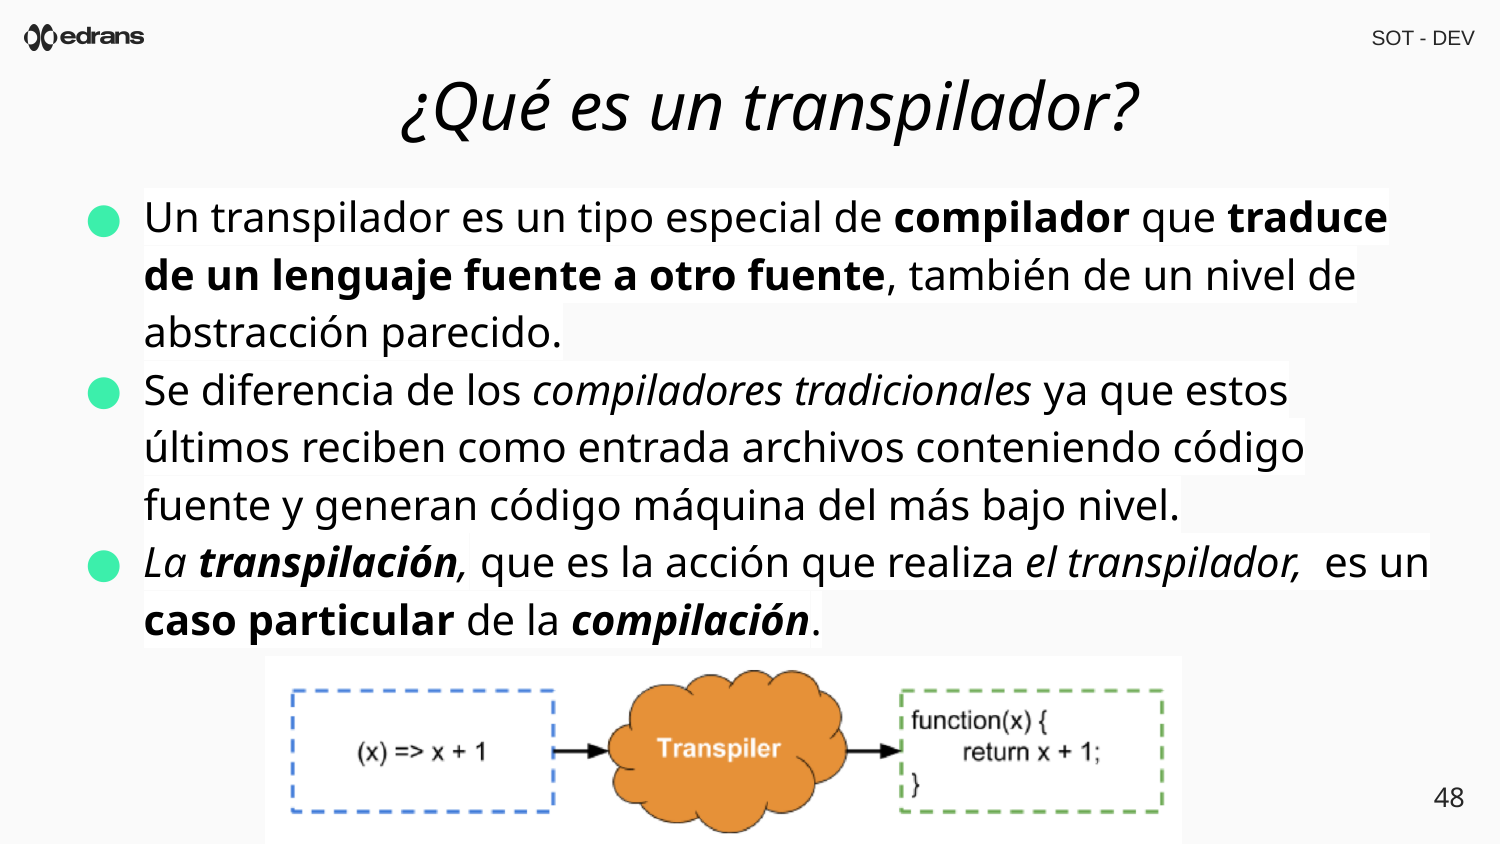

SOT - DEV
¿Qué es un transpilador?
Un transpilador es un tipo especial de compilador que traduce de un lenguaje fuente a otro fuente, también de un nivel de abstracción parecido.
Se diferencia de los compiladores tradicionales ya que estos últimos reciben como entrada archivos conteniendo código fuente y generan código máquina del más bajo nivel.
La transpilación, que es la acción que realiza el transpilador, es un caso particular de la compilación.